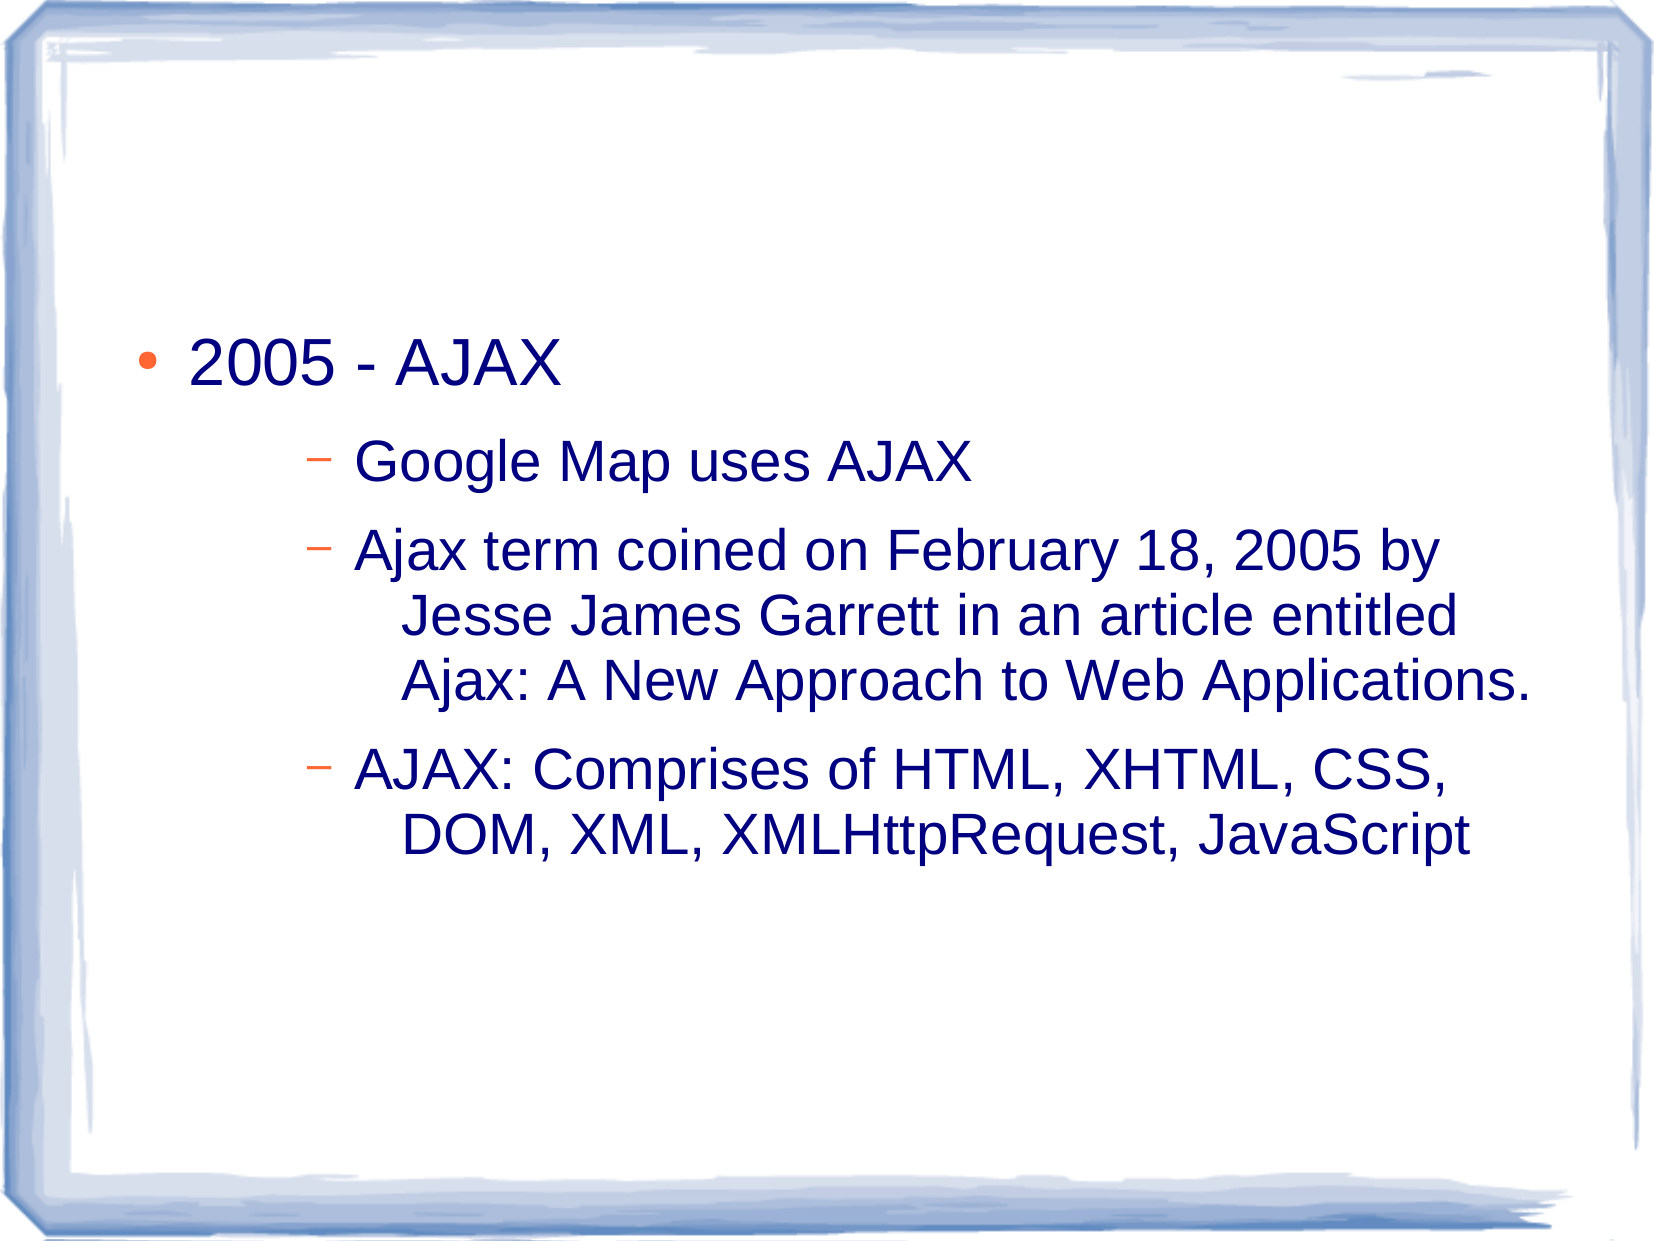

#
2005 - AJAX
Google Map uses AJAX
Ajax term coined on February 18, 2005 by Jesse James Garrett in an article entitled Ajax: A New Approach to Web Applications.
AJAX: Comprises of HTML, XHTML, CSS, DOM, XML, XMLHttpRequest, JavaScript